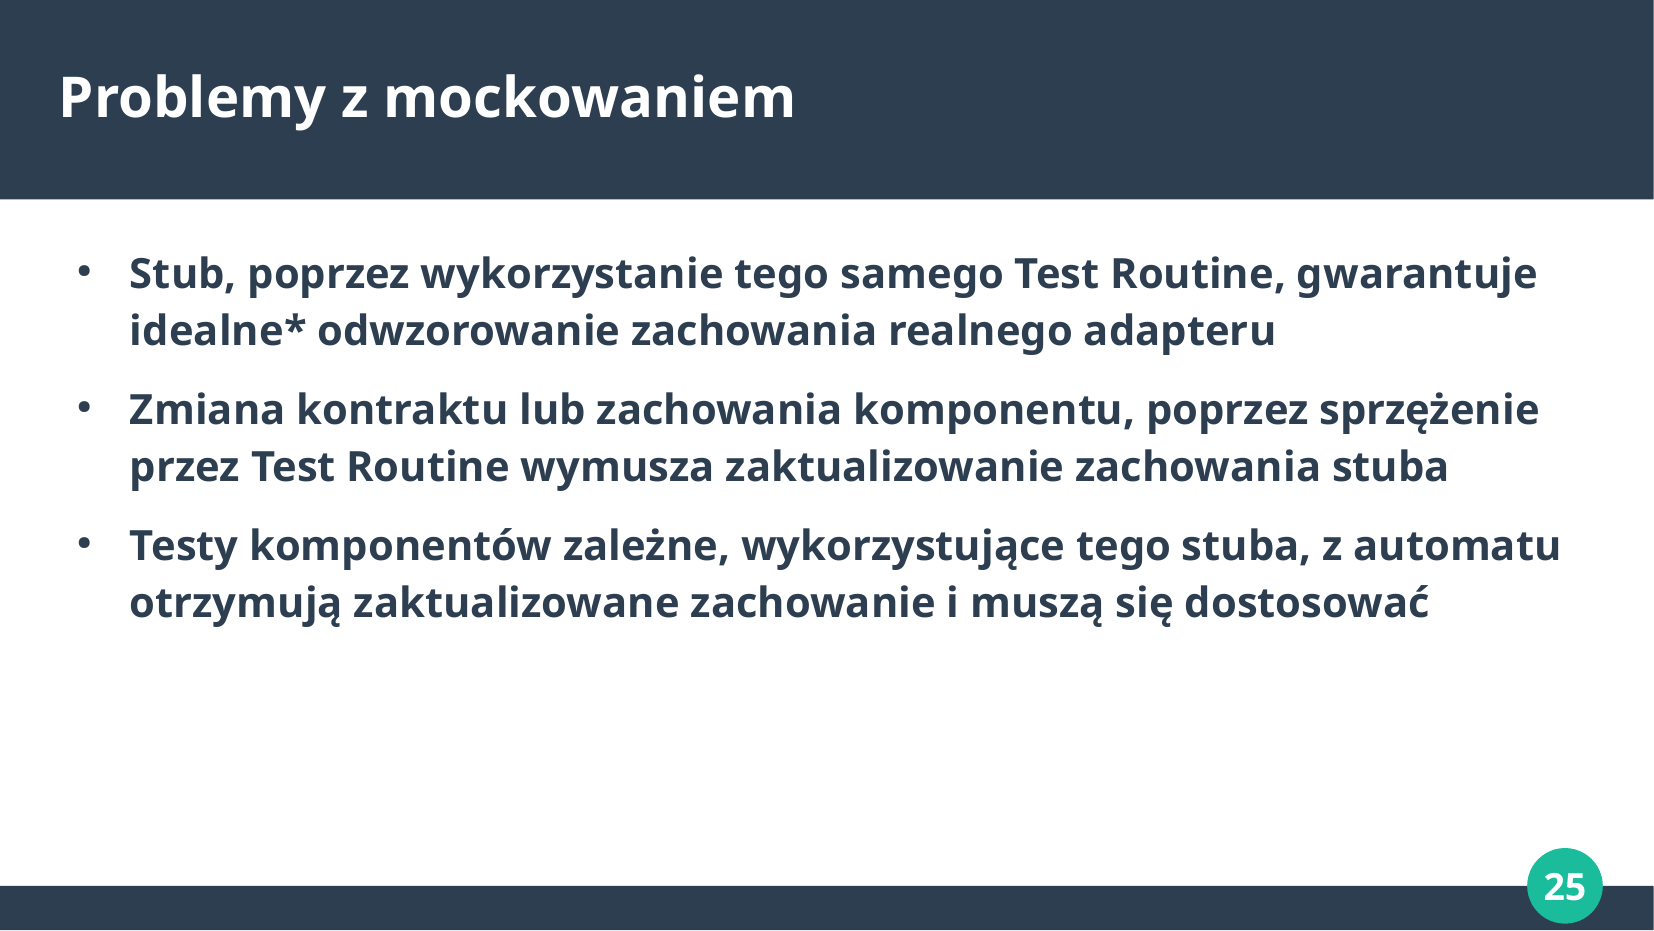

# Problemy z mockowaniem
Stub, poprzez wykorzystanie tego samego Test Routine, gwarantuje idealne* odwzorowanie zachowania realnego adapteru
Zmiana kontraktu lub zachowania komponentu, poprzez sprzężenie przez Test Routine wymusza zaktualizowanie zachowania stuba
Testy komponentów zależne, wykorzystujące tego stuba, z automatu otrzymują zaktualizowane zachowanie i muszą się dostosować